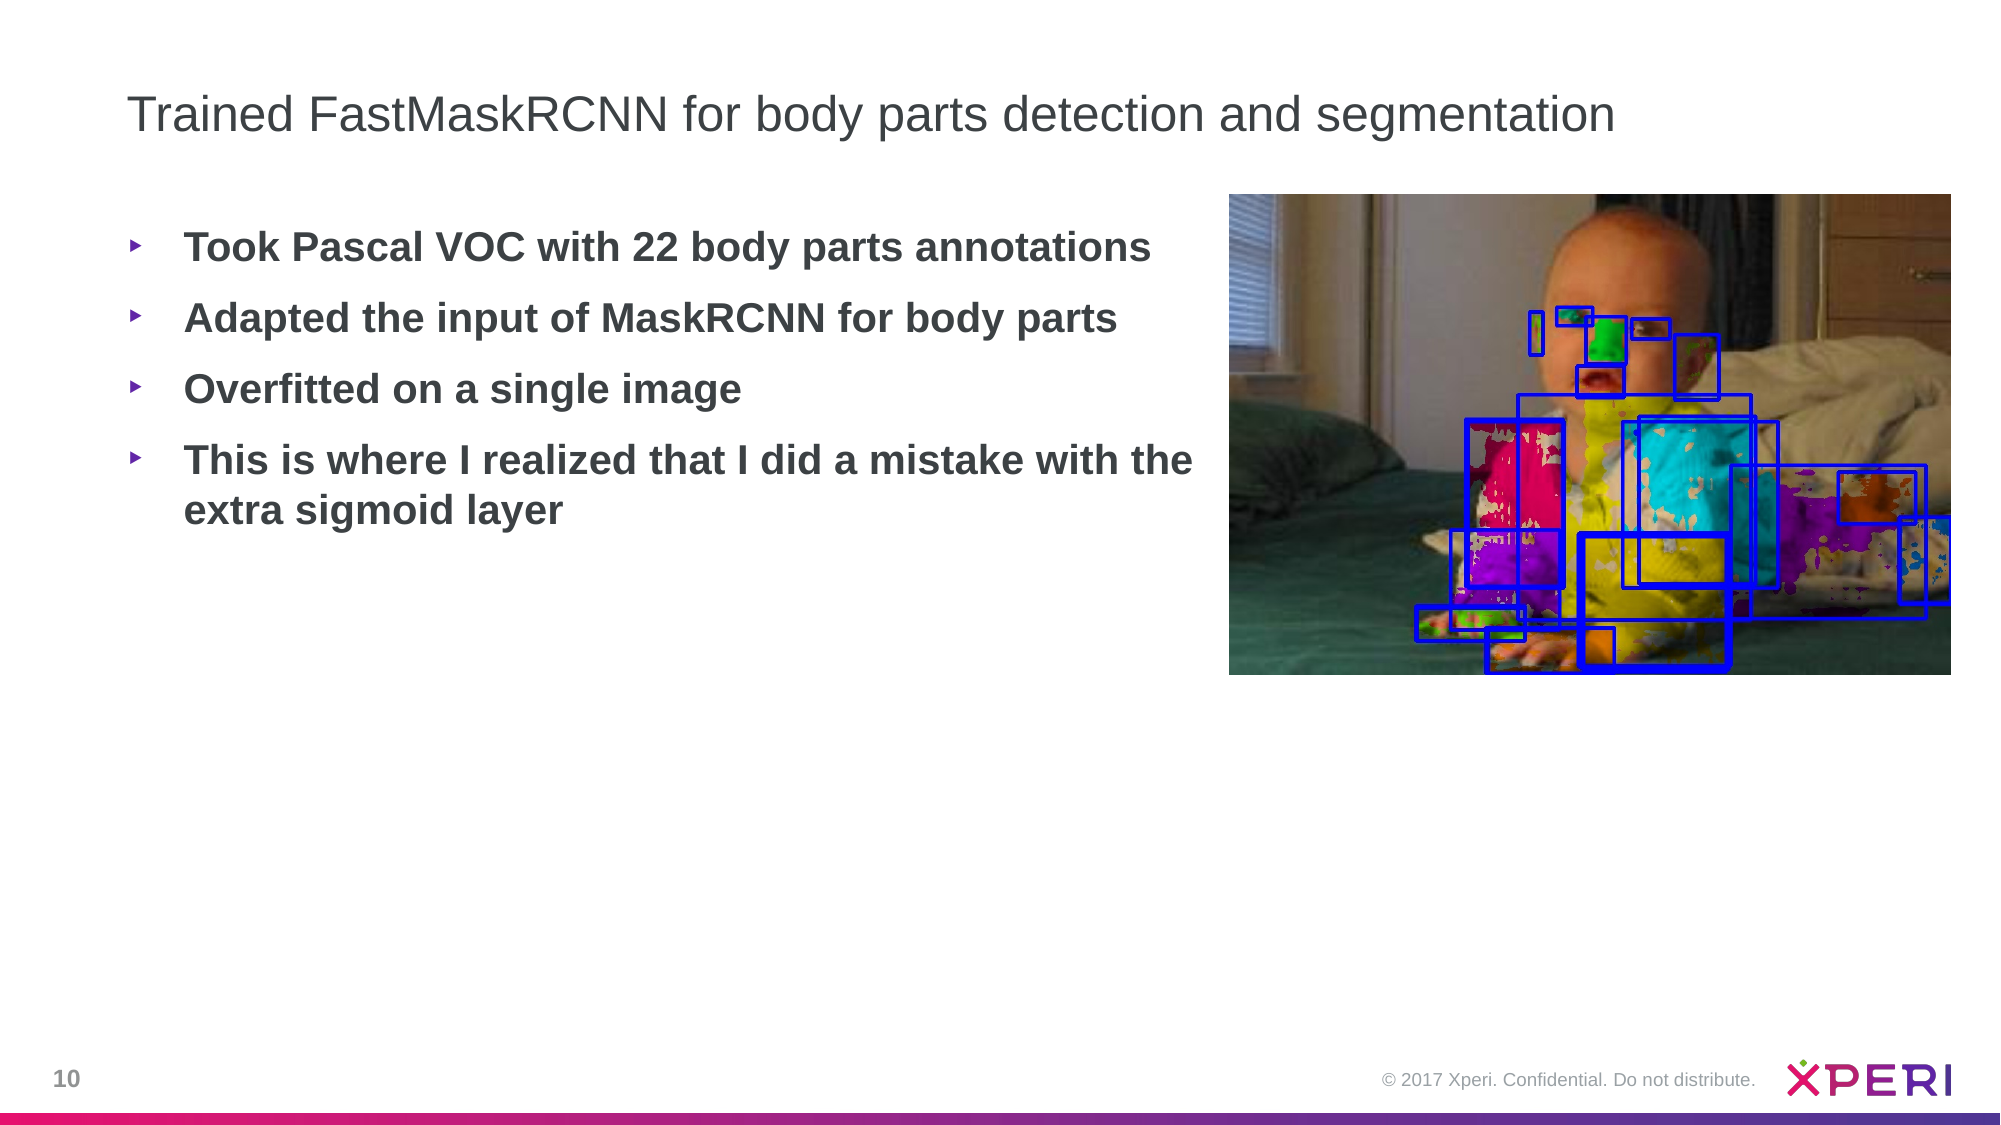

# Trained FastMaskRCNN for body parts detection and segmentation
Took Pascal VOC with 22 body parts annotations
Adapted the input of MaskRCNN for body parts
Overfitted on a single image
This is where I realized that I did a mistake with the extra sigmoid layer